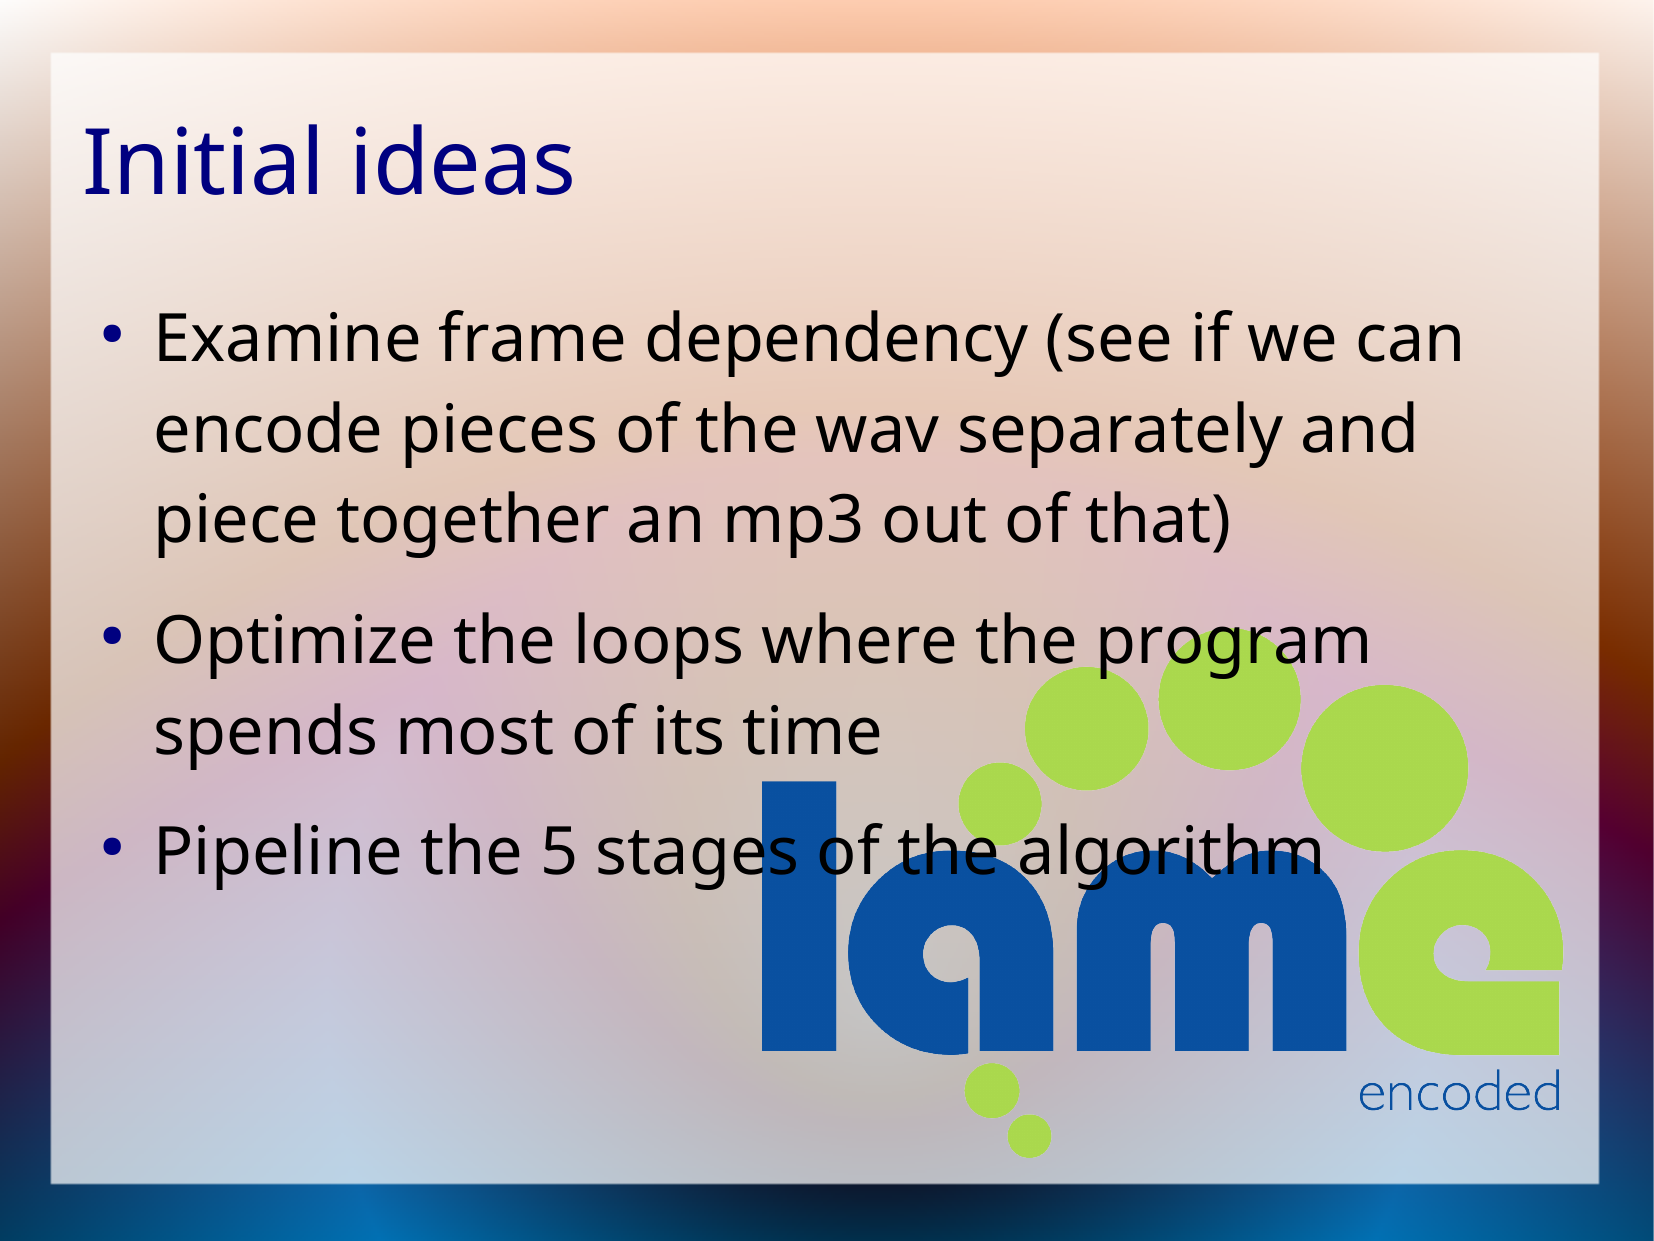

# Initial ideas
Examine frame dependency (see if we can encode pieces of the wav separately and piece together an mp3 out of that)
Optimize the loops where the program spends most of its time
Pipeline the 5 stages of the algorithm